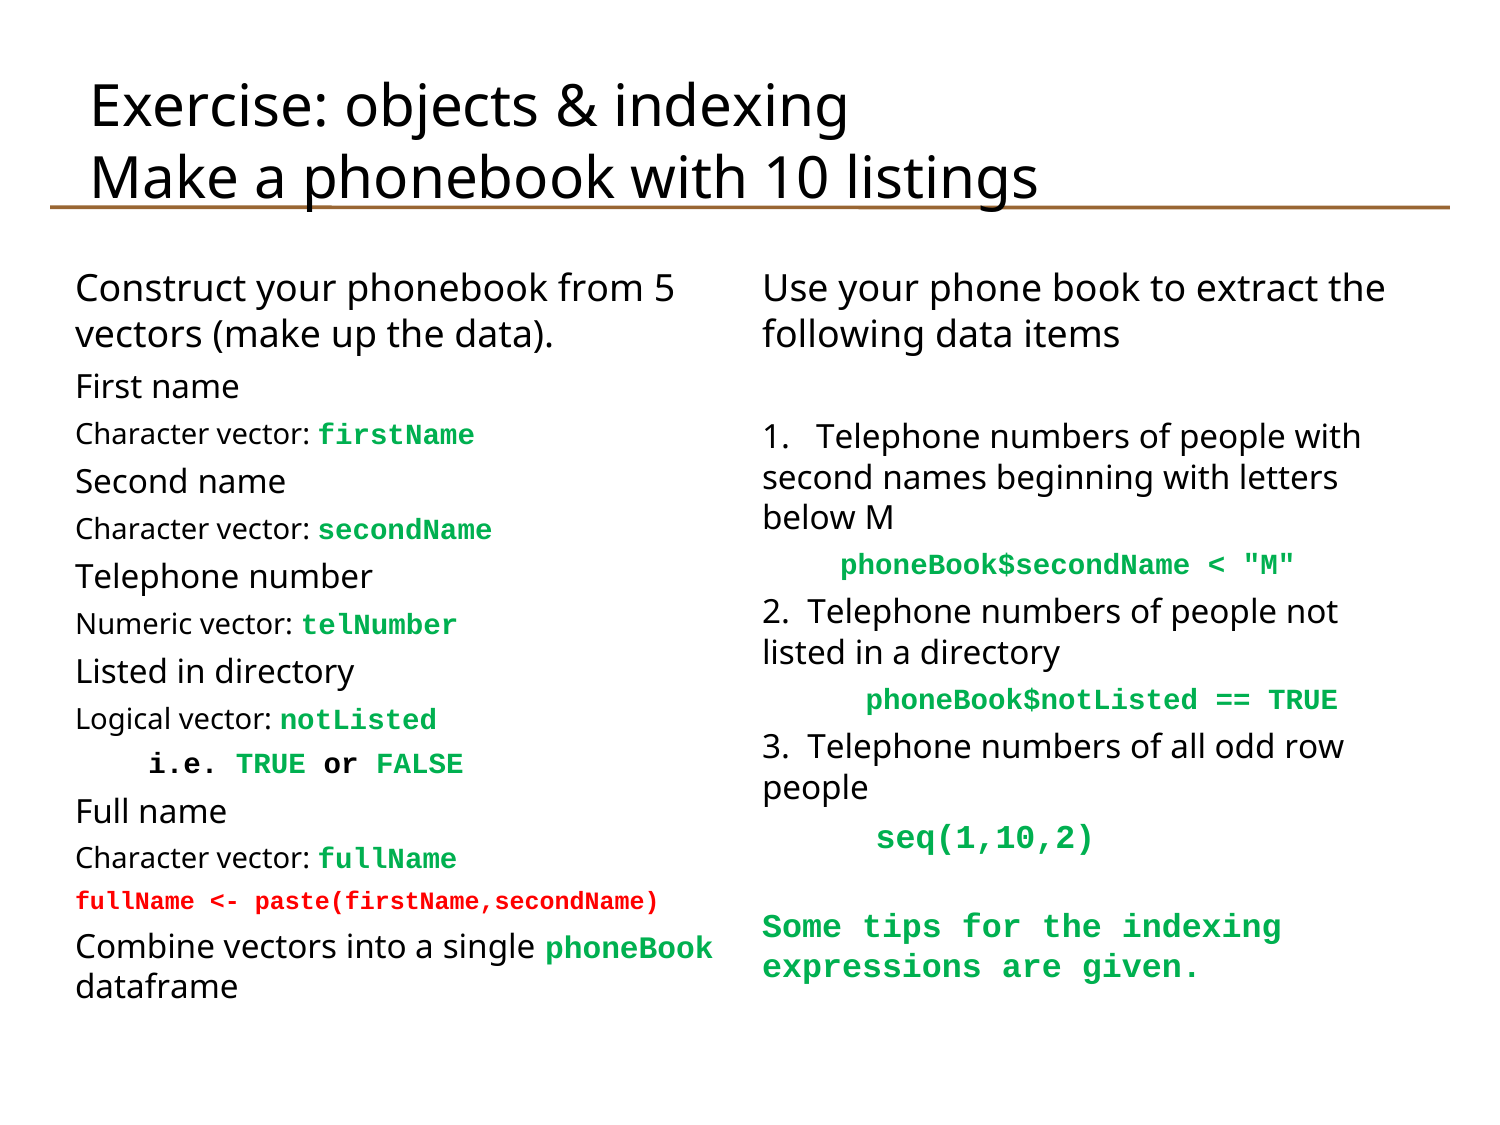

Exercise: objects & indexing
Make a phonebook with 10 listings
Construct your phonebook from 5 vectors (make up the data).
First name
Character vector: firstName
Second name
Character vector: secondName
Telephone number
Numeric vector: telNumber
Listed in directory
Logical vector: notListed
	i.e. TRUE or FALSE
Full name
Character vector: fullName
fullName <- paste(firstName,secondName)‏
Combine vectors into a single phoneBook dataframe
‏
Use your phone book to extract the following data items
1. Telephone numbers of people with second names beginning with letters below M
 phoneBook$secondName < "M"
2. Telephone numbers of people not listed in a directory
	 phoneBook$notListed == TRUE
3. Telephone numbers of all odd row people
	 seq(1,10,2)
Some tips for the indexing expressions are given.